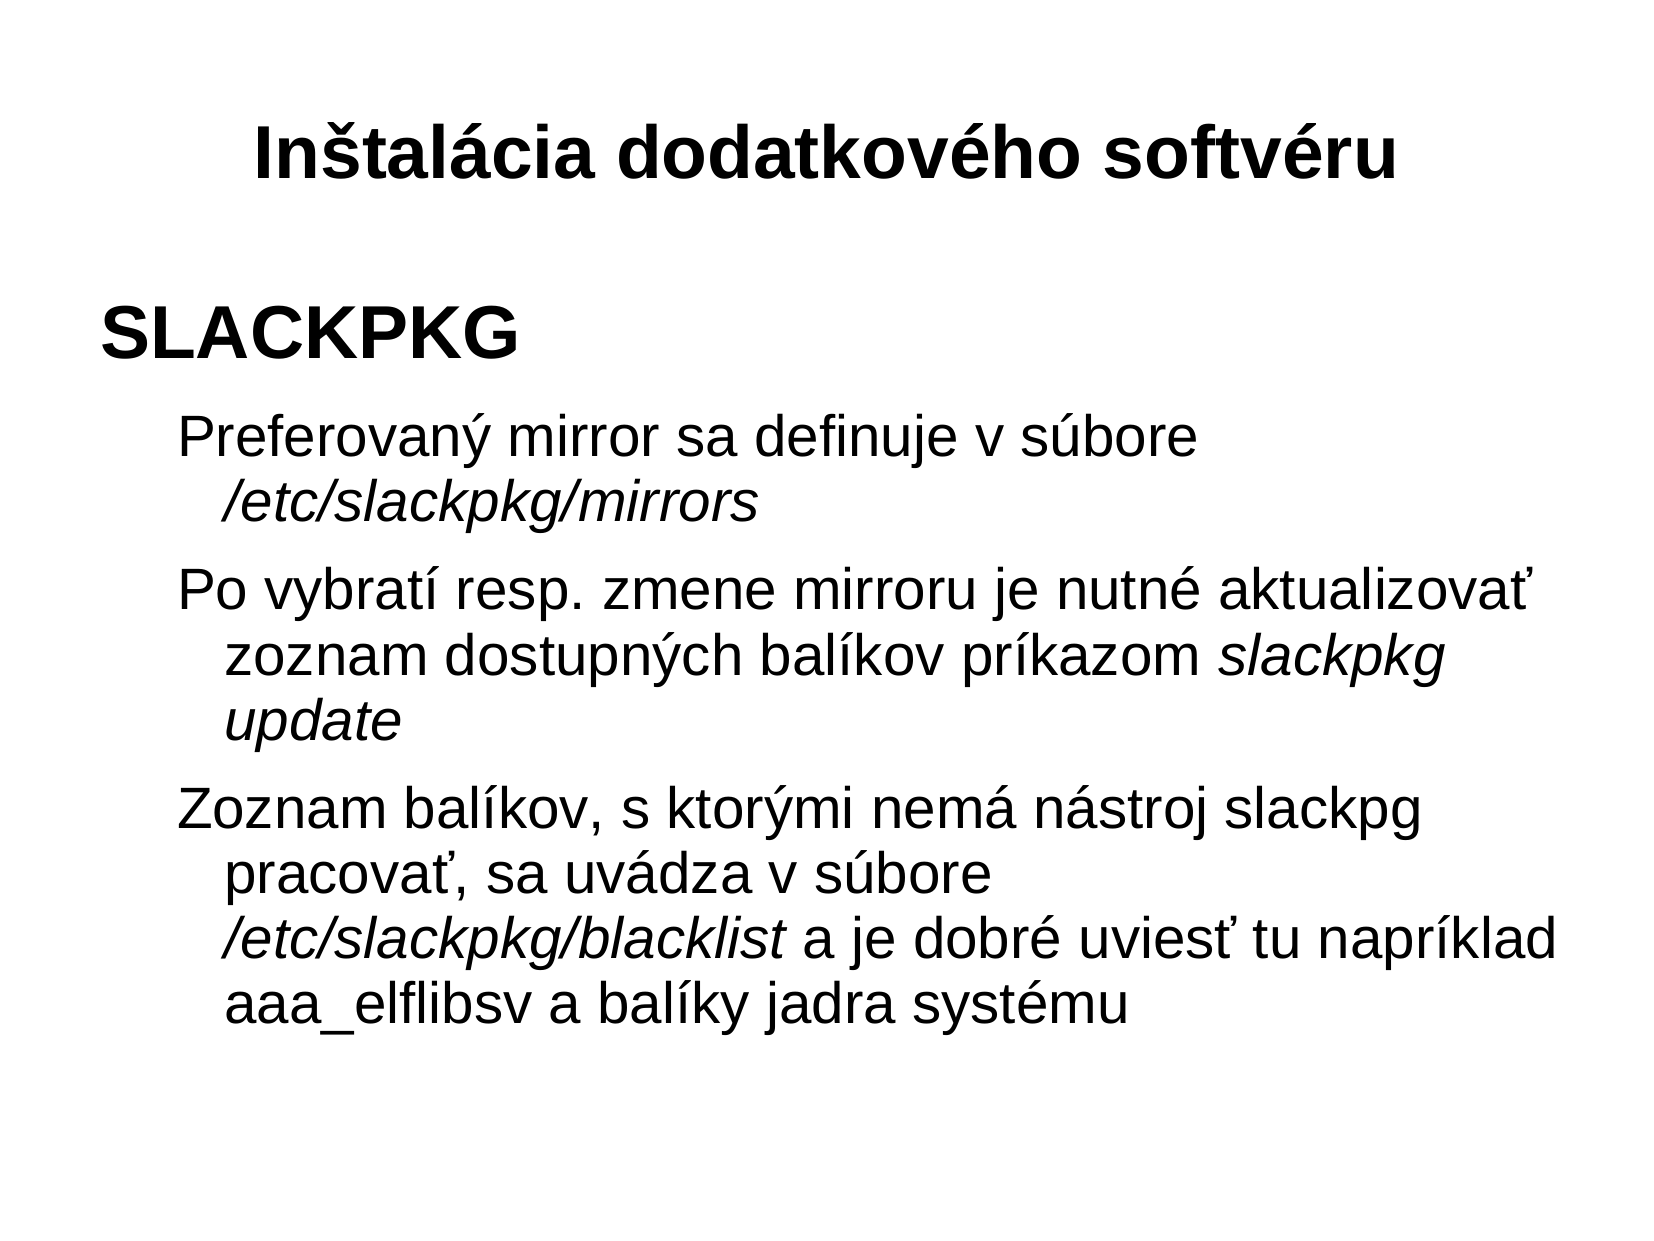

# Inštalácia dodatkového softvéru
SLACKPKG
Preferovaný mirror sa definuje v súbore /etc/slackpkg/mirrors
Po vybratí resp. zmene mirroru je nutné aktualizovať zoznam dostupných balíkov príkazom slackpkg update
Zoznam balíkov, s ktorými nemá nástroj slackpg pracovať, sa uvádza v súbore /etc/slackpkg/blacklist a je dobré uviesť tu napríklad aaa_elflibsv a balíky jadra systému